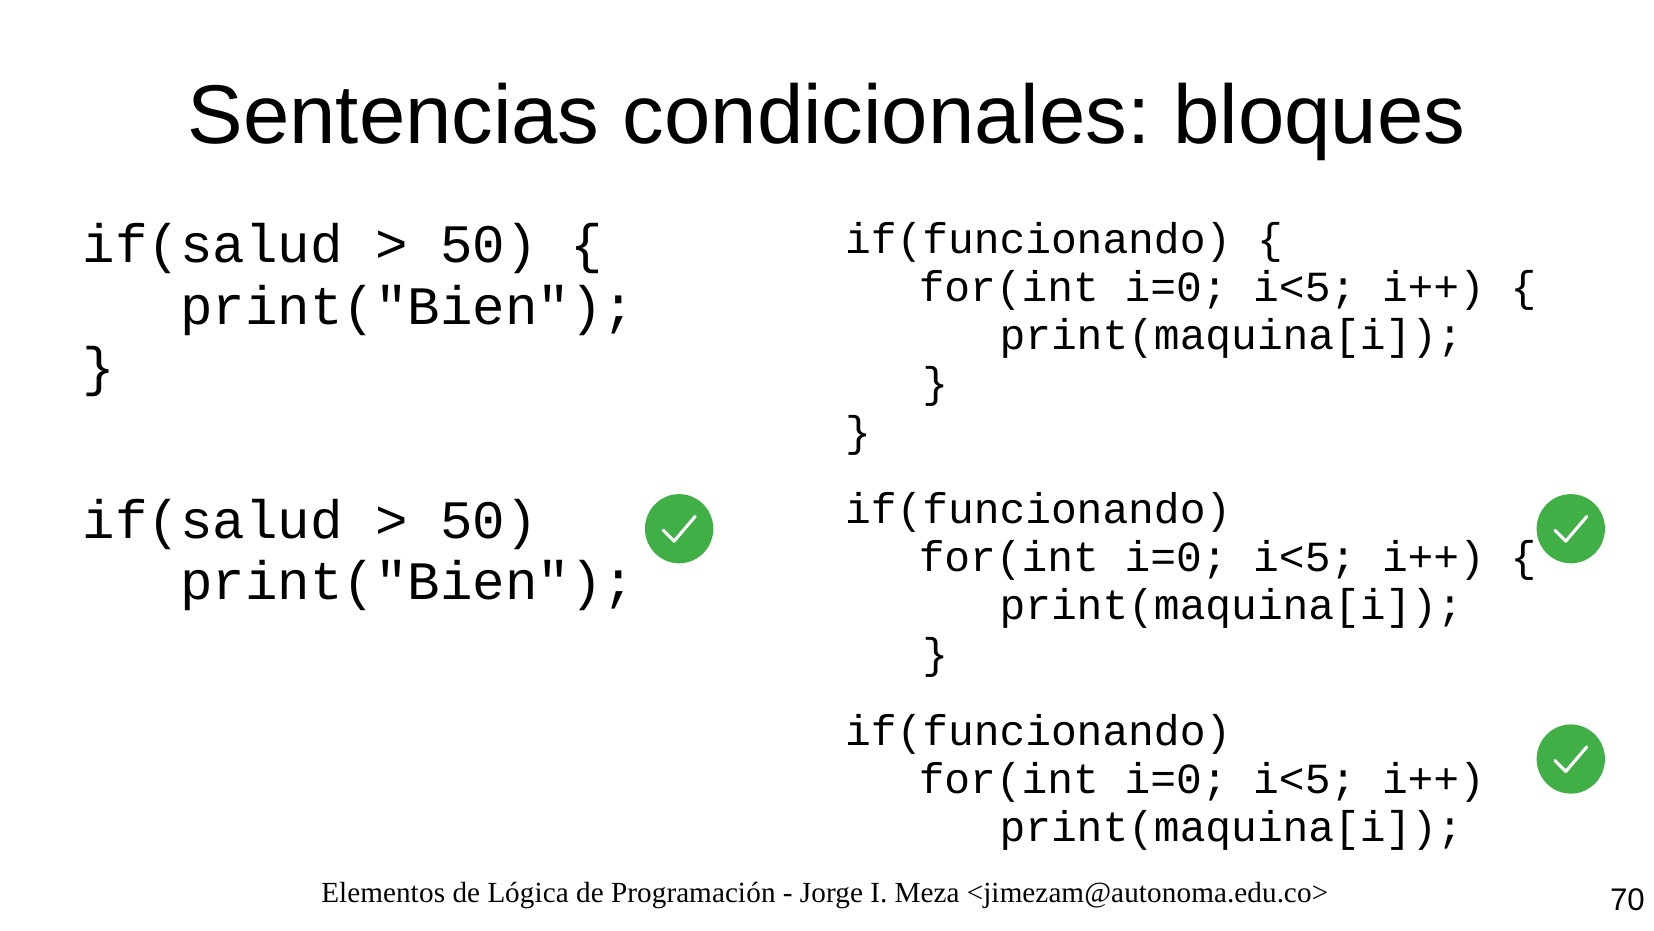

# Sentencias condicionales: bloques
if(salud > 50) {
 print("Bien");
}
if(salud > 50)
 print("Bien");
if(funcionando) {
	for(int i=0; i<5; i++) {
 print(maquina[i]);
 }
}
if(funcionando)
	for(int i=0; i<5; i++) {
 print(maquina[i]);
 }
if(funcionando)
	for(int i=0; i<5; i++)
 print(maquina[i]);
Elementos de Lógica de Programación - Jorge I. Meza <jimezam@autonoma.edu.co>